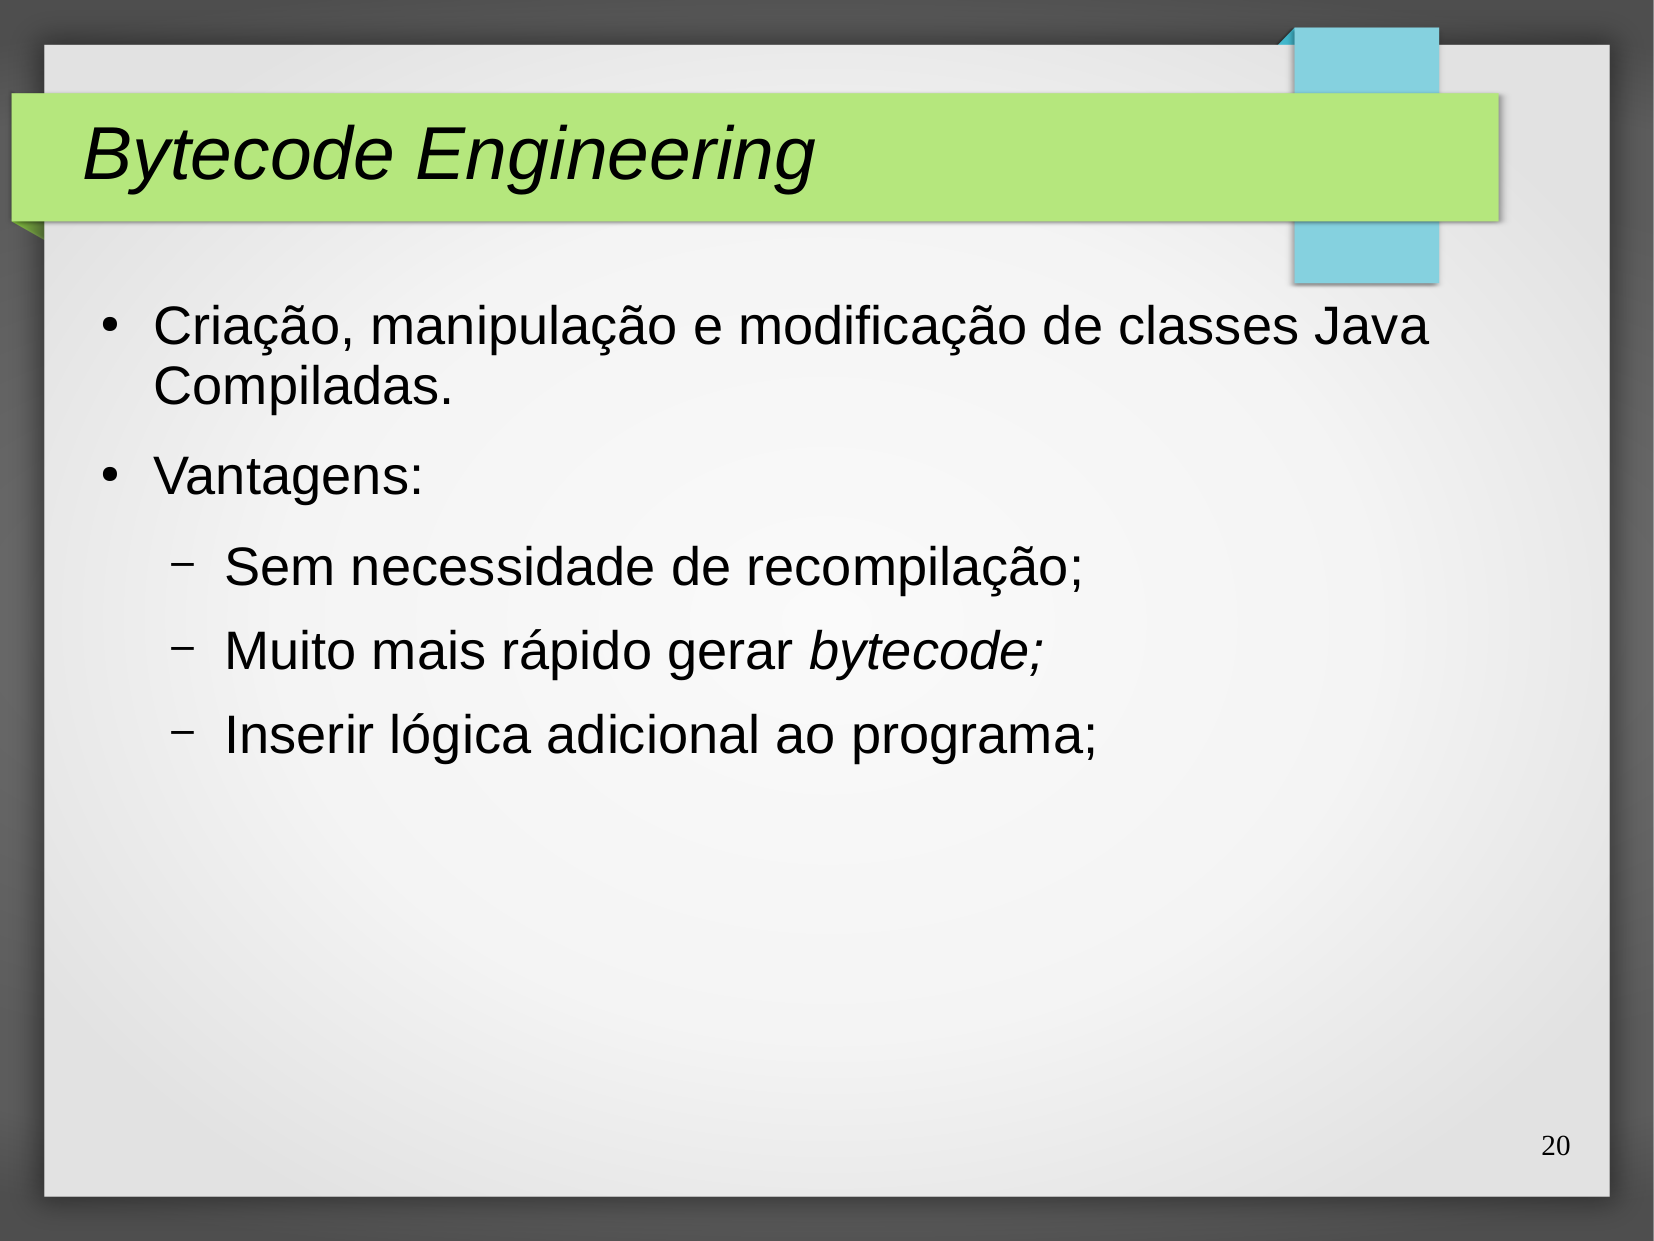

# Bytecode Engineering
Criação, manipulação e modificação de classes Java Compiladas.
Vantagens:
Sem necessidade de recompilação;
Muito mais rápido gerar bytecode;
Inserir lógica adicional ao programa;
20